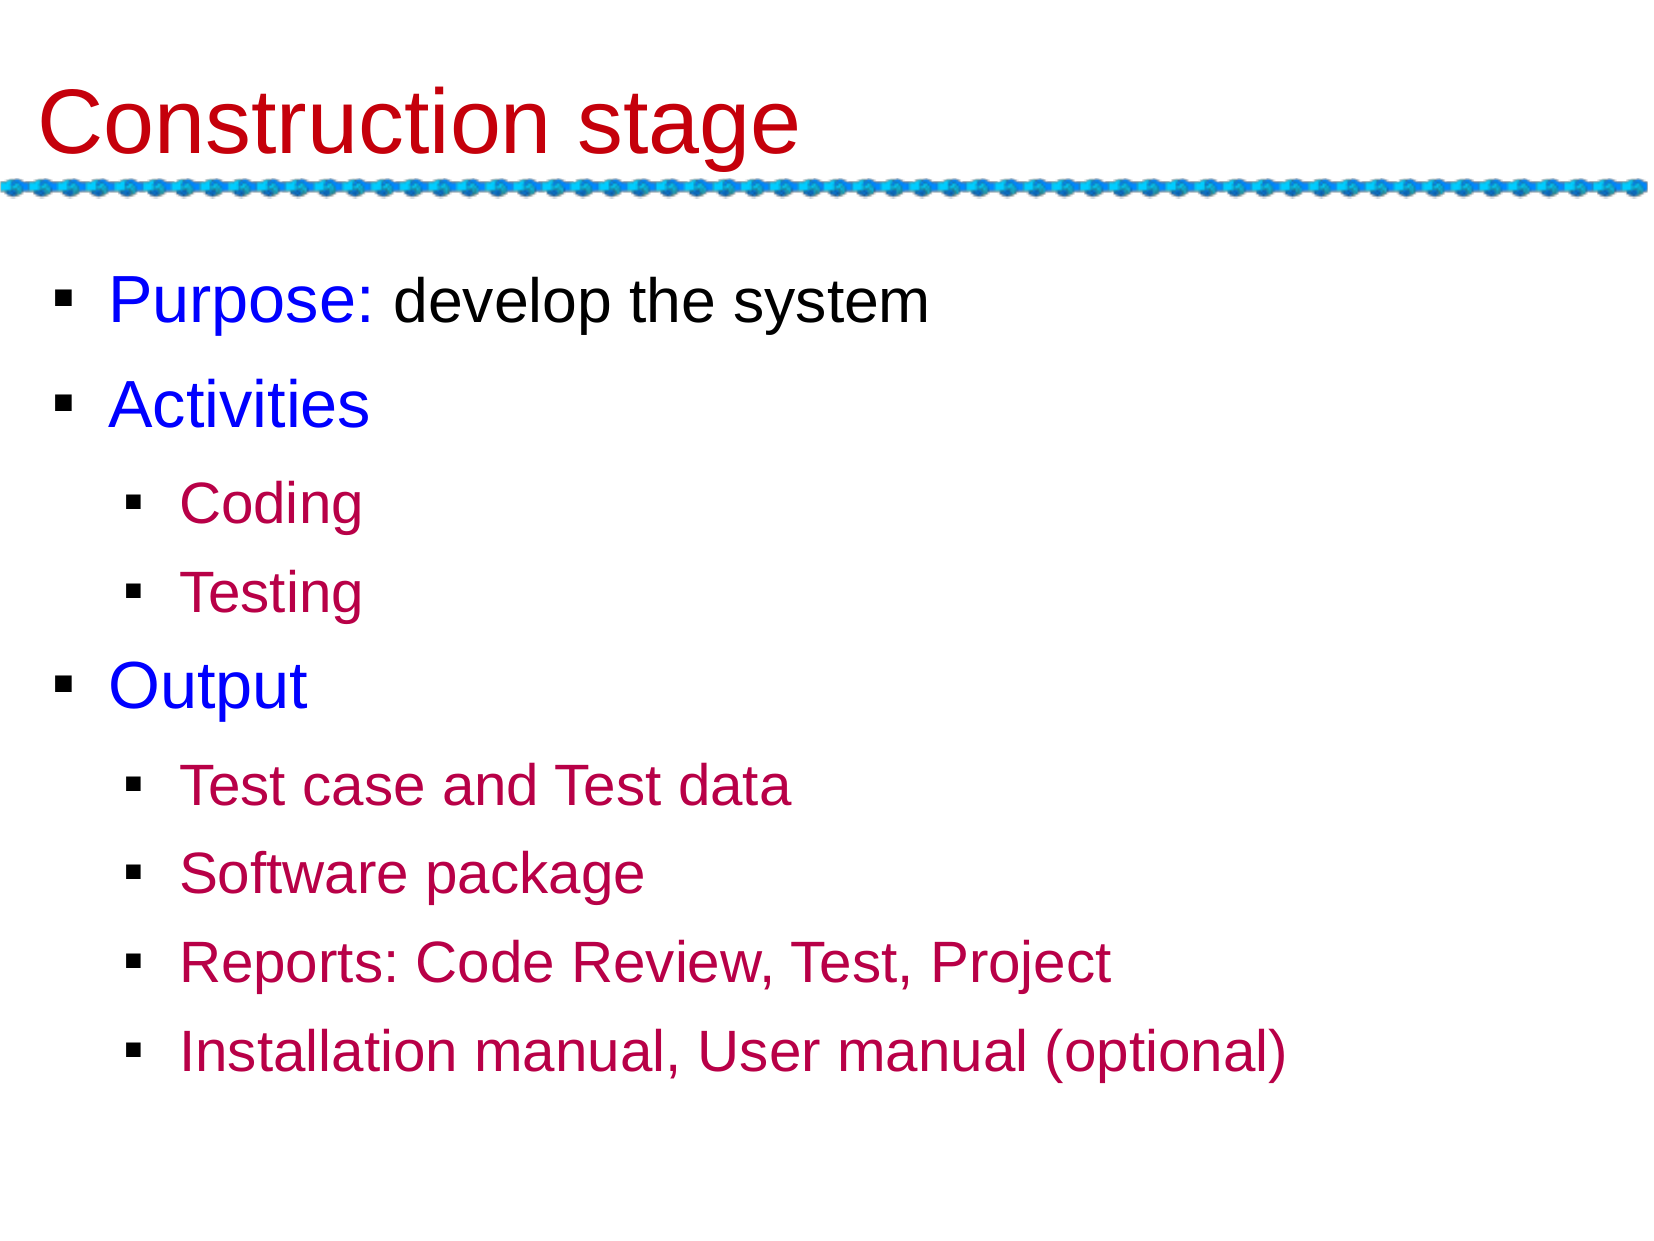

# Construction stage
Purpose: develop the system
Activities
Coding
Testing
Output
Test case and Test data
Software package
Reports: Code Review, Test, Project
Installation manual, User manual (optional)